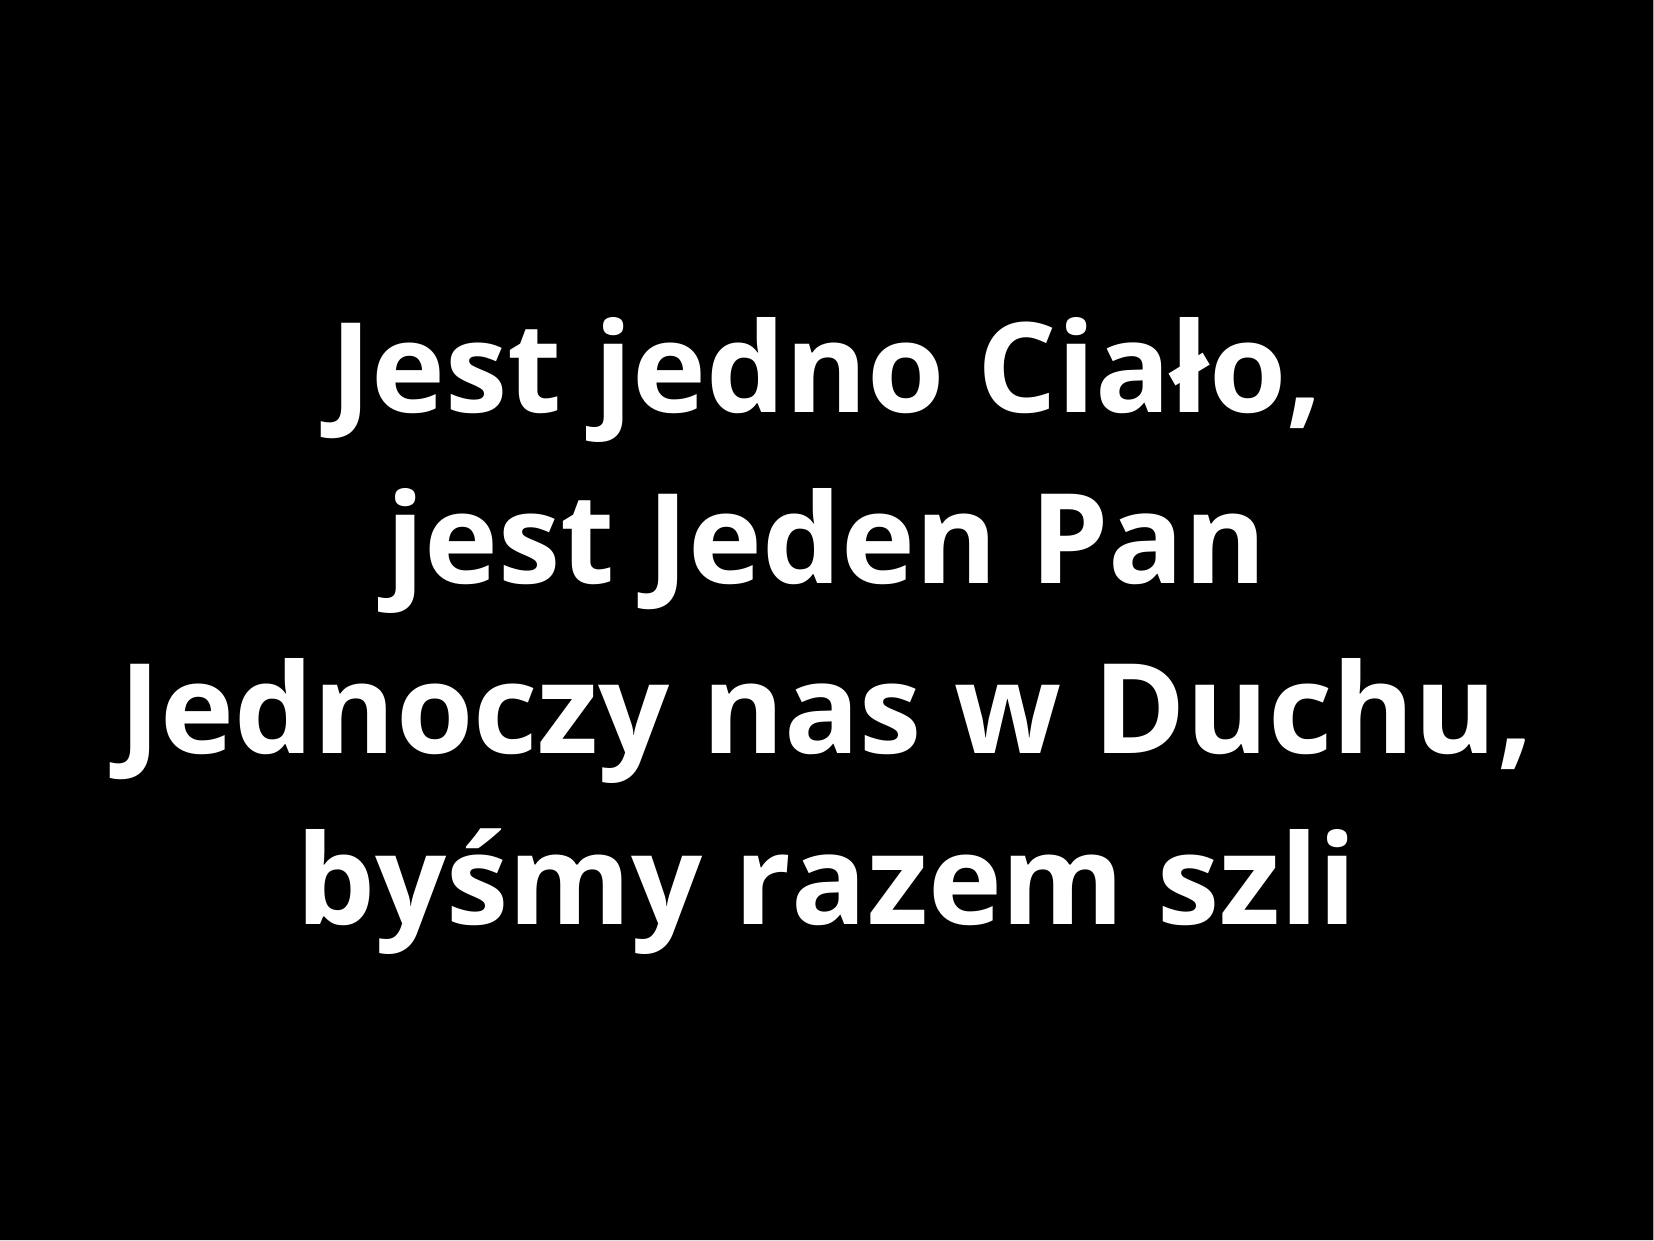

# Jest jedno Ciało, jest Jeden Pan Jednoczy nas w Duchu, byśmy razem szli